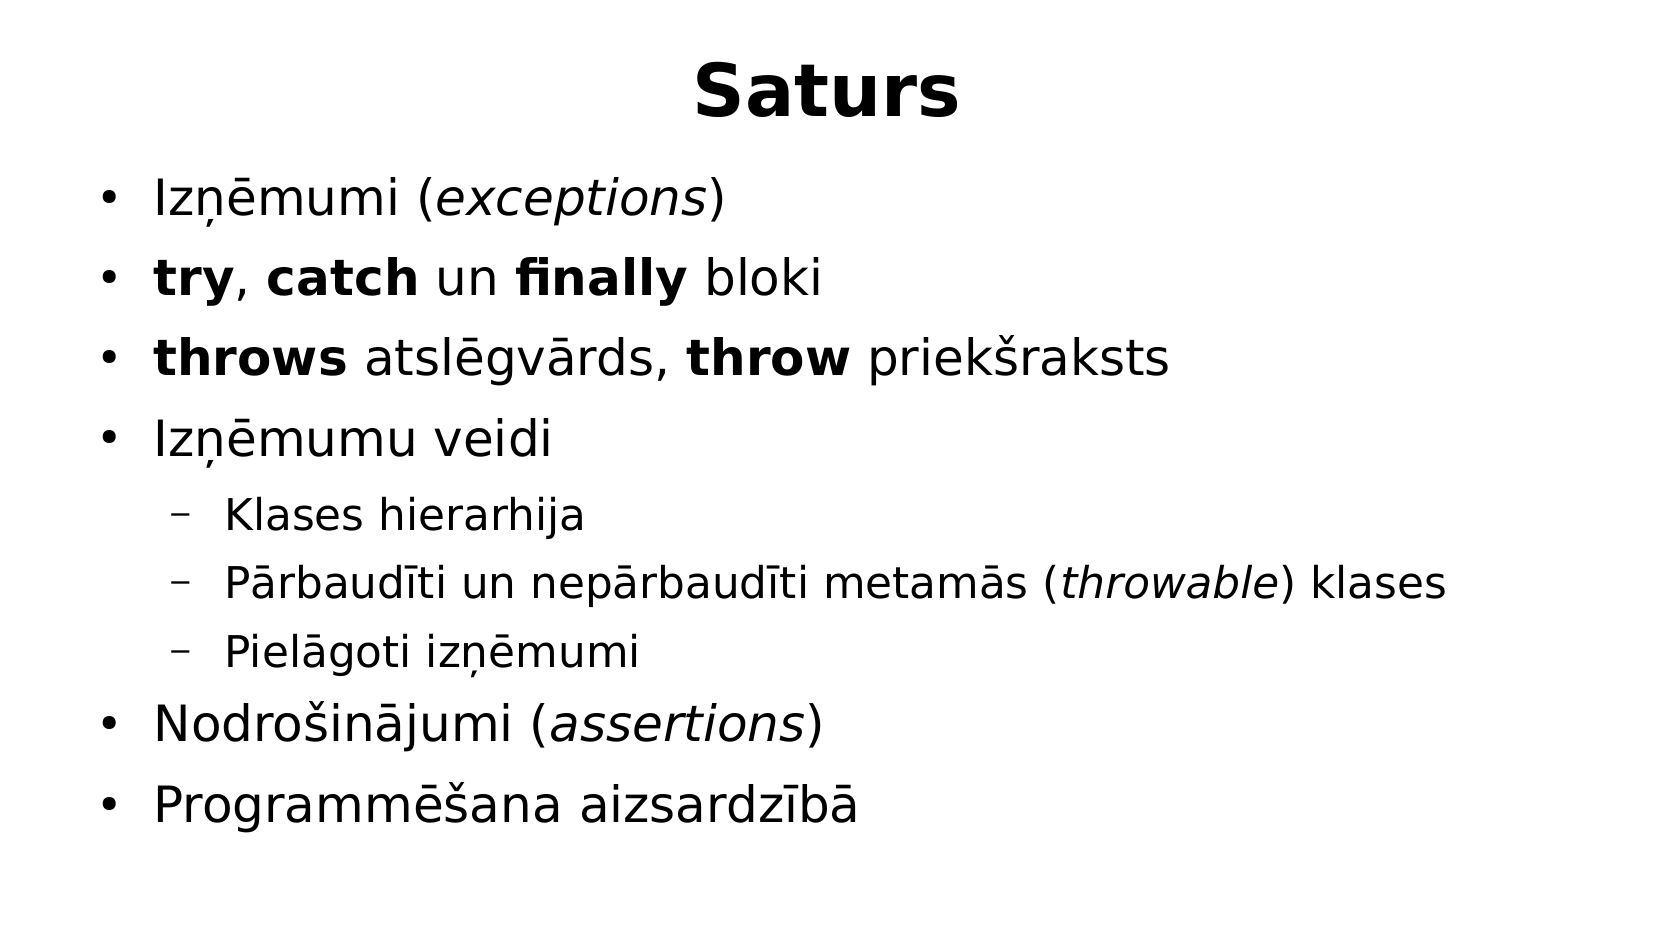

# Saturs
Izņēmumi (exceptions)
try, catch un finally bloki
throws atslēgvārds, throw priekšraksts
Izņēmumu veidi
Klases hierarhija
Pārbaudīti un nepārbaudīti metamās (throwable) klases
Pielāgoti izņēmumi
Nodrošinājumi (assertions)
Programmēšana aizsardzībā